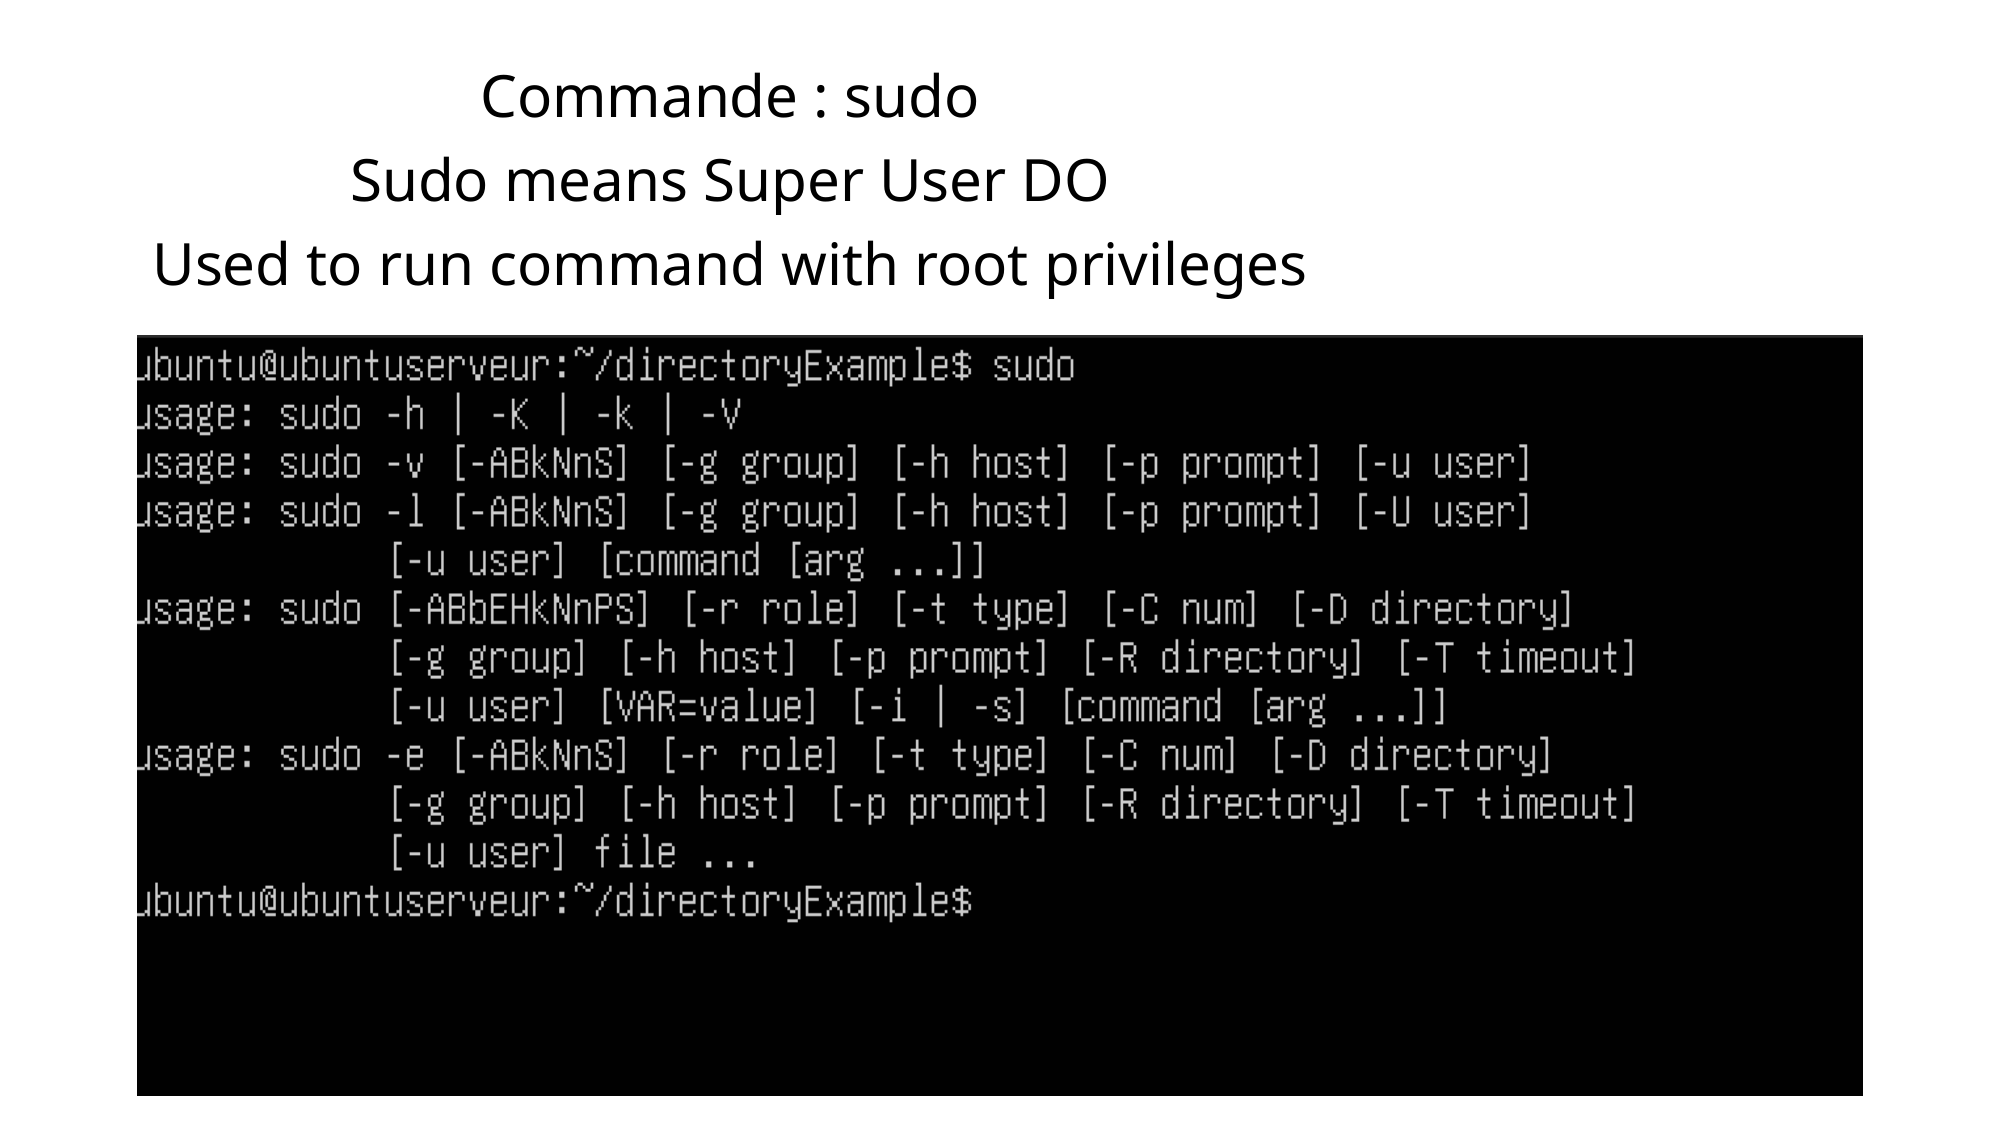

# Commande : sudo
Sudo means Super User DO
Used to run command with root privileges